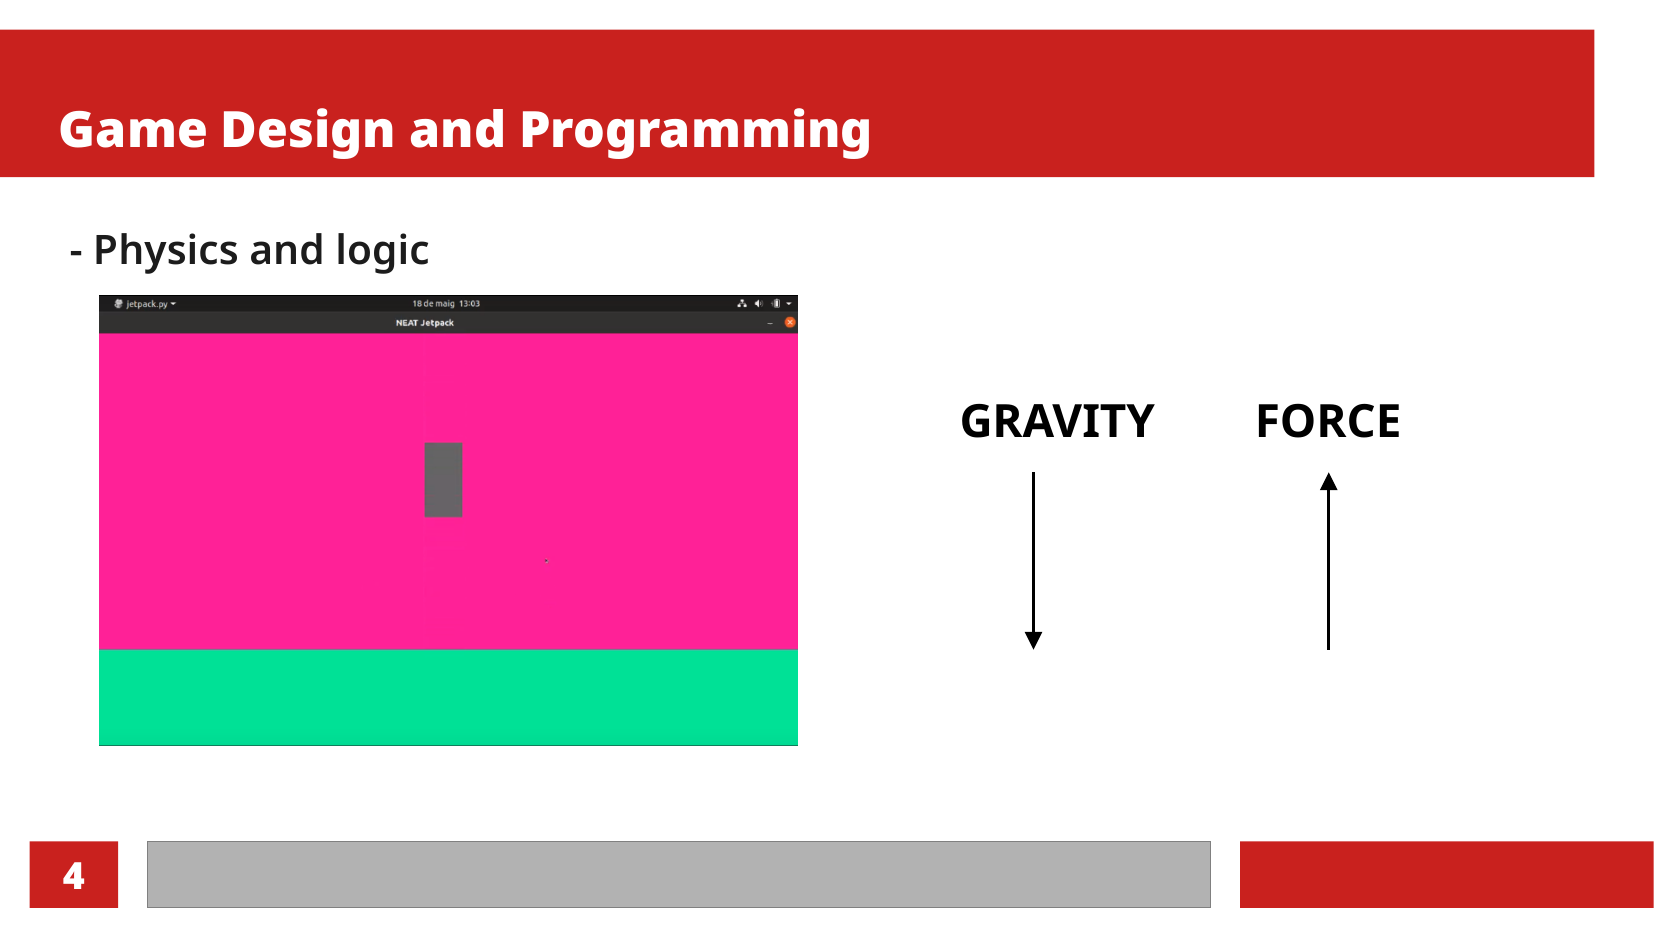

# Game Design and Programming
 - Physics and logic
GRAVITY		FORCE
4